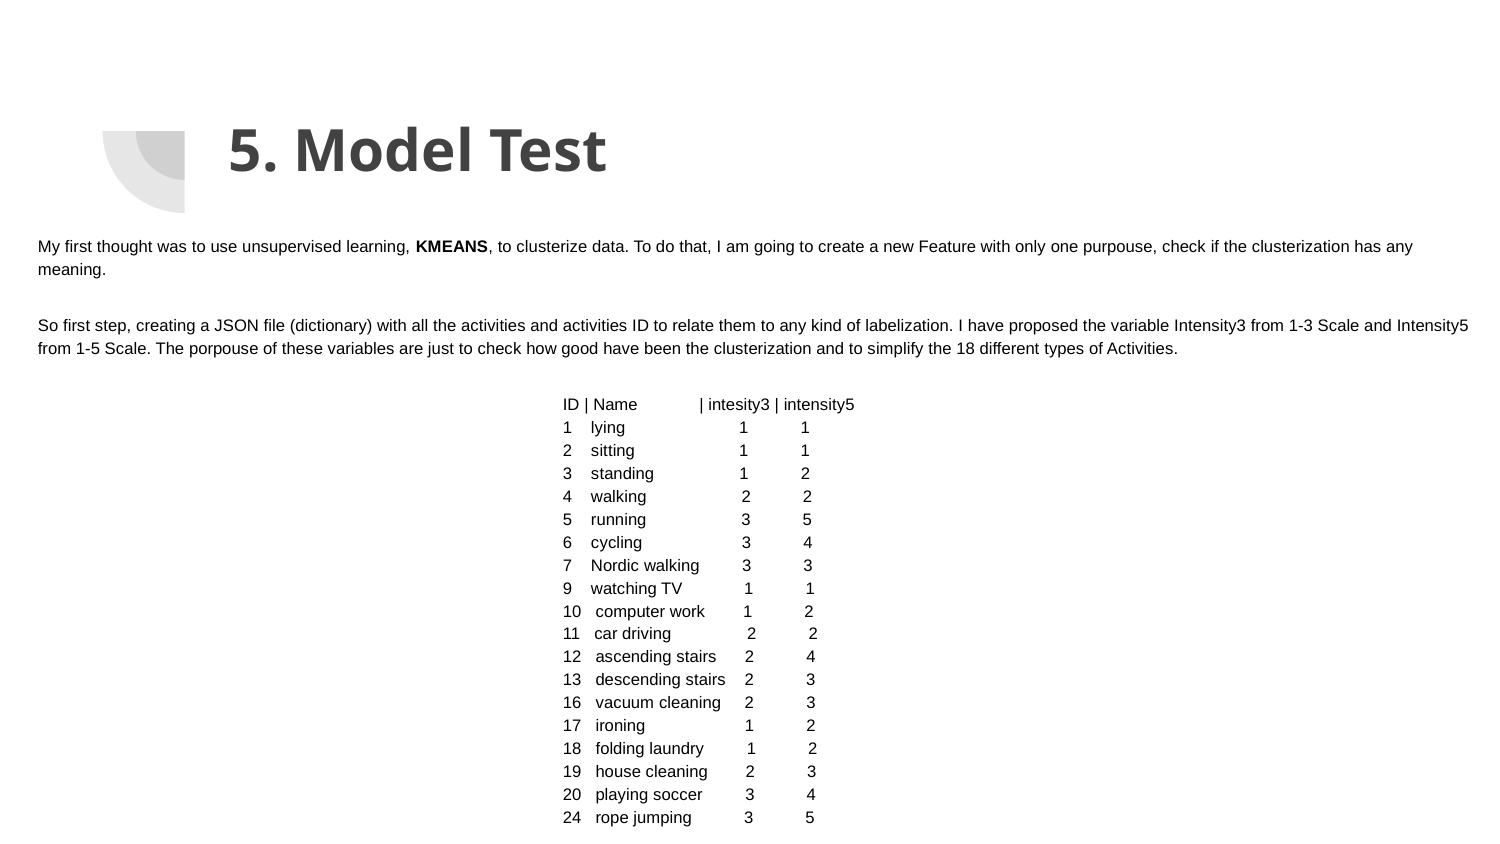

# 5. Model Test
My first thought was to use unsupervised learning, KMEANS, to clusterize data. To do that, I am going to create a new Feature with only one purpouse, check if the clusterization has any meaning.
So first step, creating a JSON file (dictionary) with all the activities and activities ID to relate them to any kind of labelization. I have proposed the variable Intensity3 from 1-3 Scale and Intensity5 from 1-5 Scale. The porpouse of these variables are just to check how good have been the clusterization and to simplify the 18 different types of Activities.
ID | Name | intesity3 | intensity5
1 lying 1 1
2 sitting 1 1
3 standing 1 2
4 walking 2 2
5 running 3 5
6 cycling 3 4
7 Nordic walking 3 3
9 watching TV 1 1
10 computer work 1 2
11 car driving 2 2
12 ascending stairs 2 4
13 descending stairs 2 3
16 vacuum cleaning 2 3
17 ironing 1 2
18 folding laundry 1 2
19 house cleaning 2 3
20 playing soccer 3 4
24 rope jumping 3 5